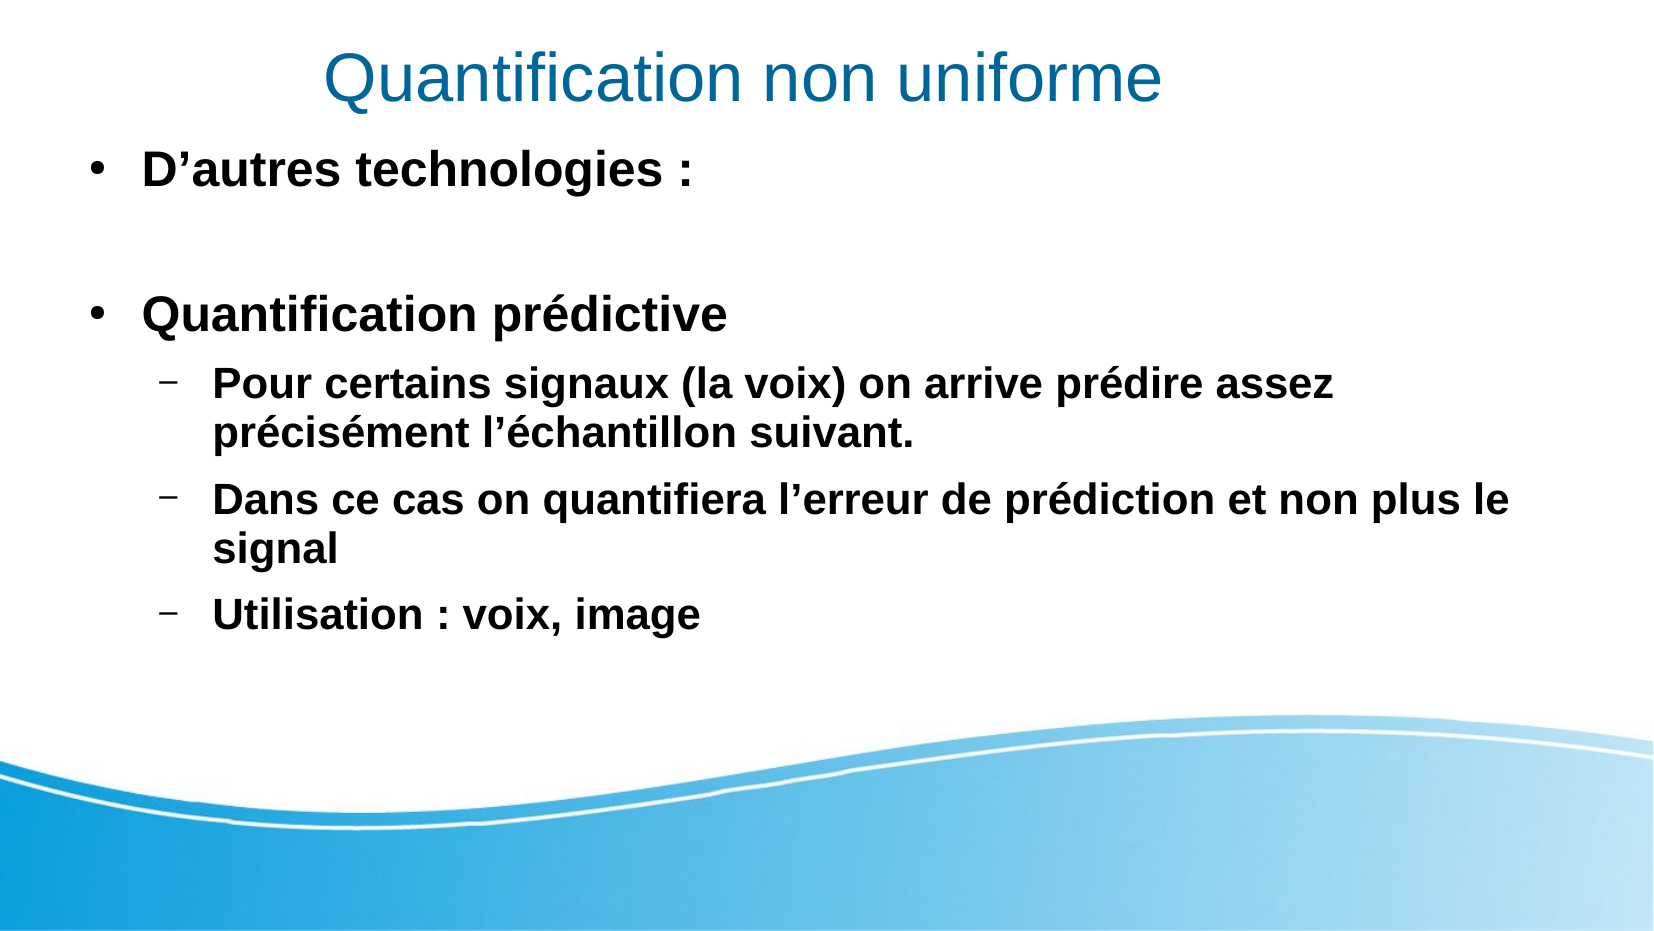

# Quantification non uniforme
D’autres technologies :
Quantification prédictive
Pour certains signaux (la voix) on arrive prédire assez précisément l’échantillon suivant.
Dans ce cas on quantifiera l’erreur de prédiction et non plus le signal
Utilisation : voix, image